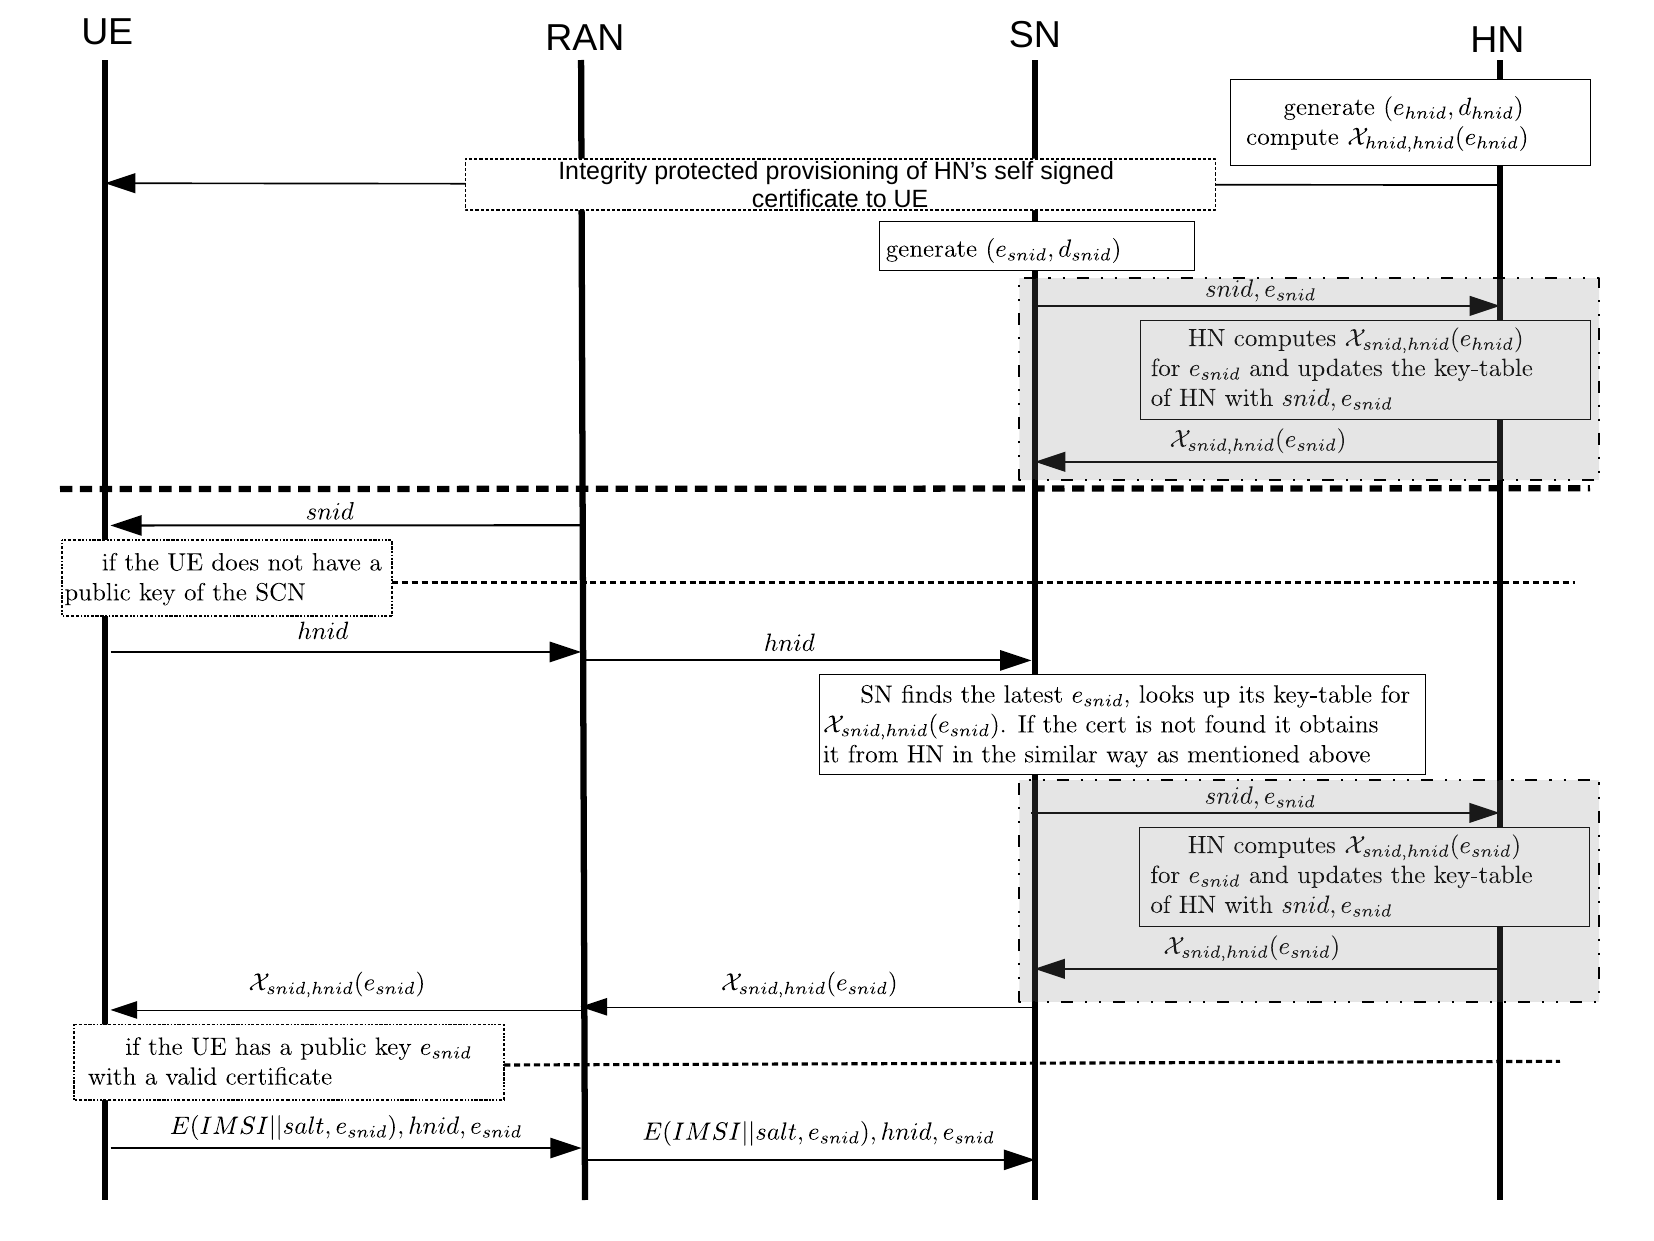

UE
SN
RAN
HN
Integrity protected provisioning of HN’s self signed
certificate to UE